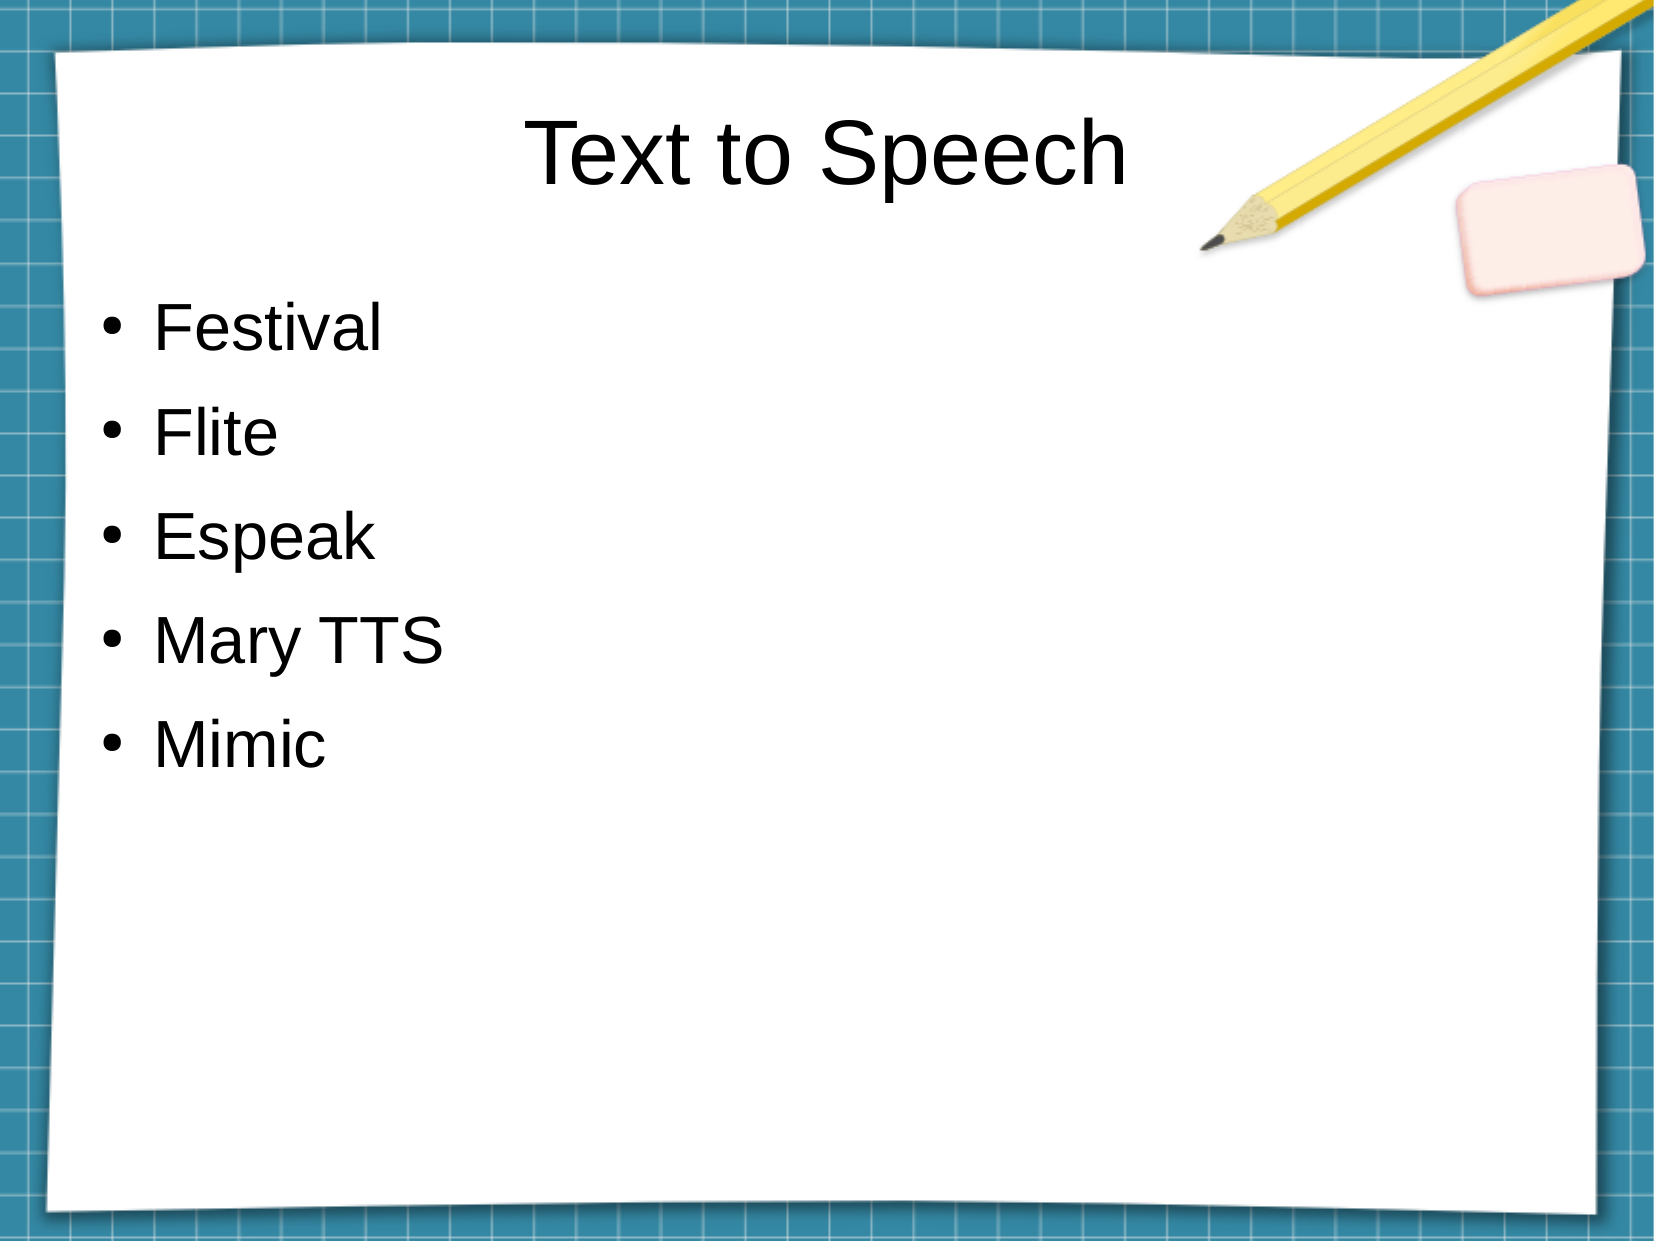

# Text to Speech
Festival
Flite
Espeak
Mary TTS
Mimic